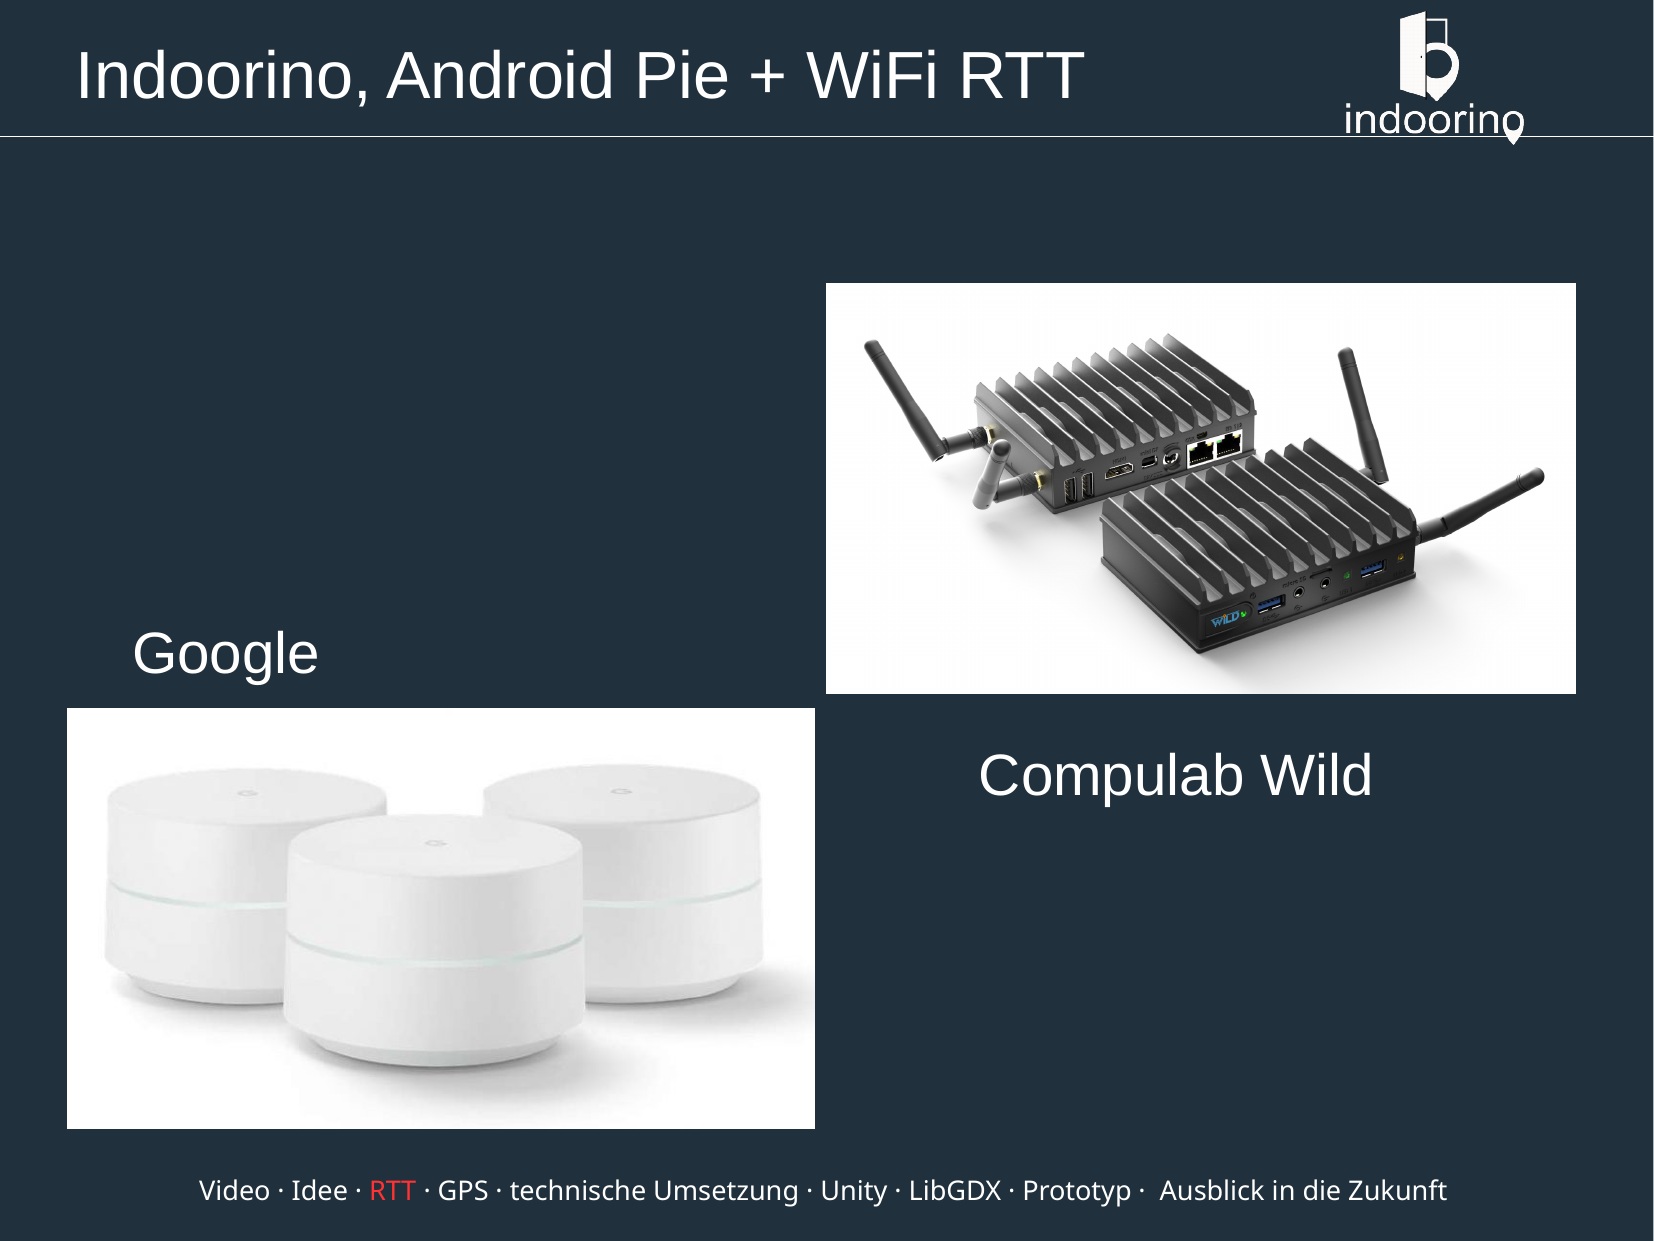

Indoorino, Android Pie + WiFi RTT
Google
Compulab Wild
Video · Idee · RTT · GPS · technische Umsetzung · Unity · LibGDX · Prototyp · Ausblick in die Zukunft